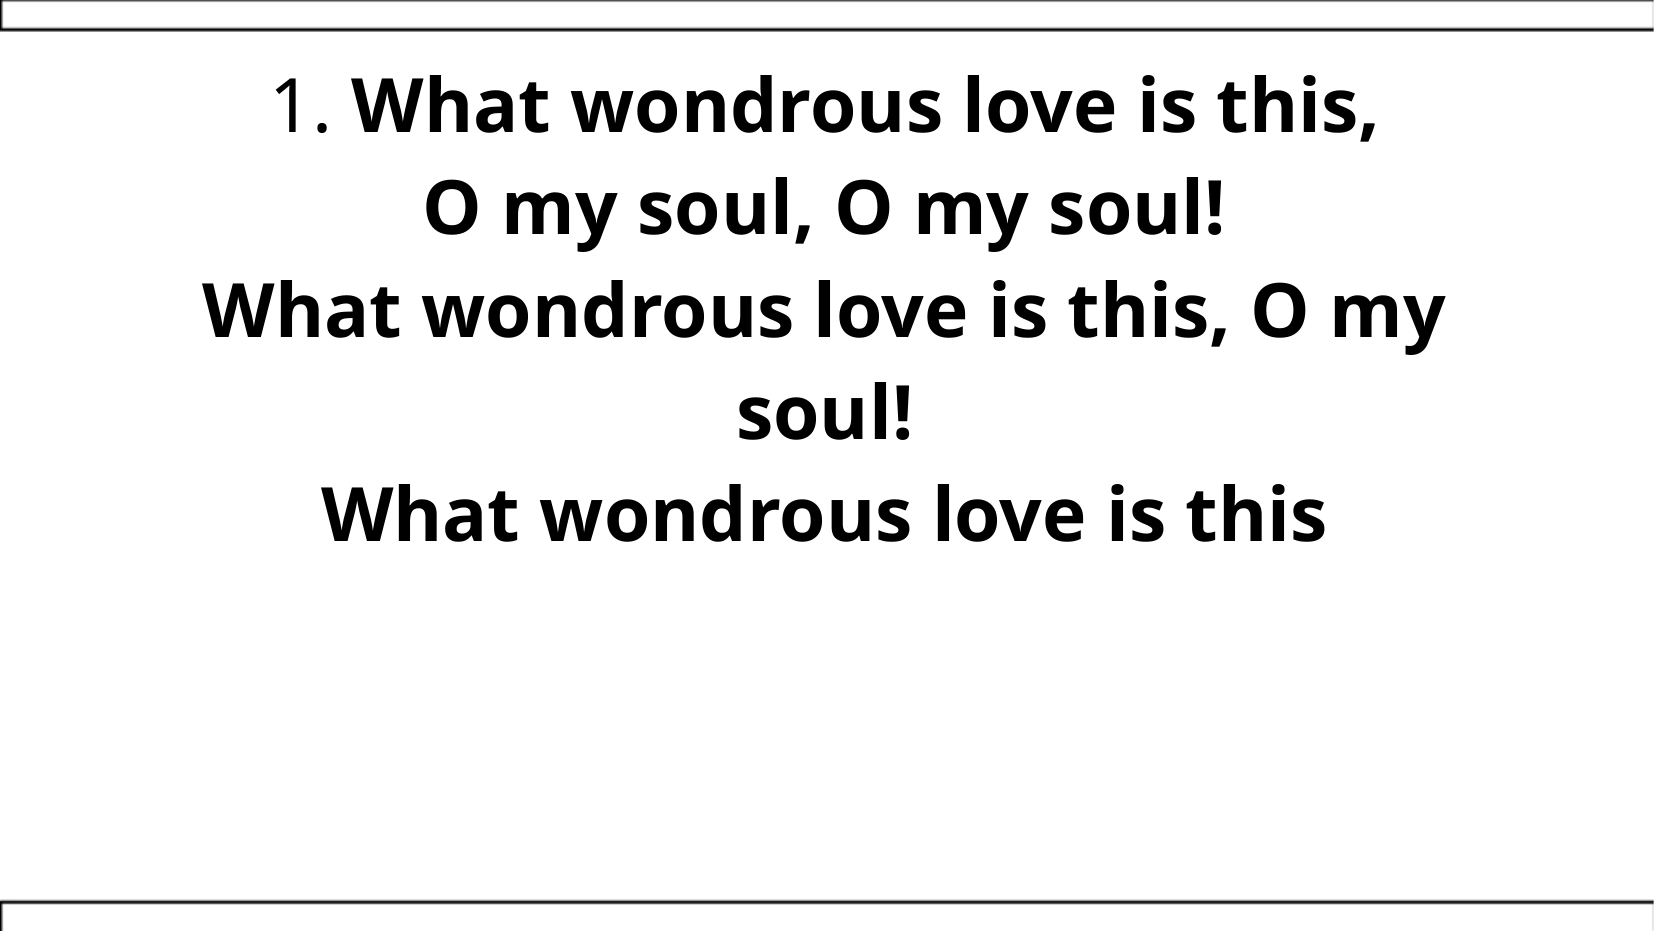

1. What wondrous love is this,
O my soul, O my soul!
What wondrous love is this, O my soul!
What wondrous love is this